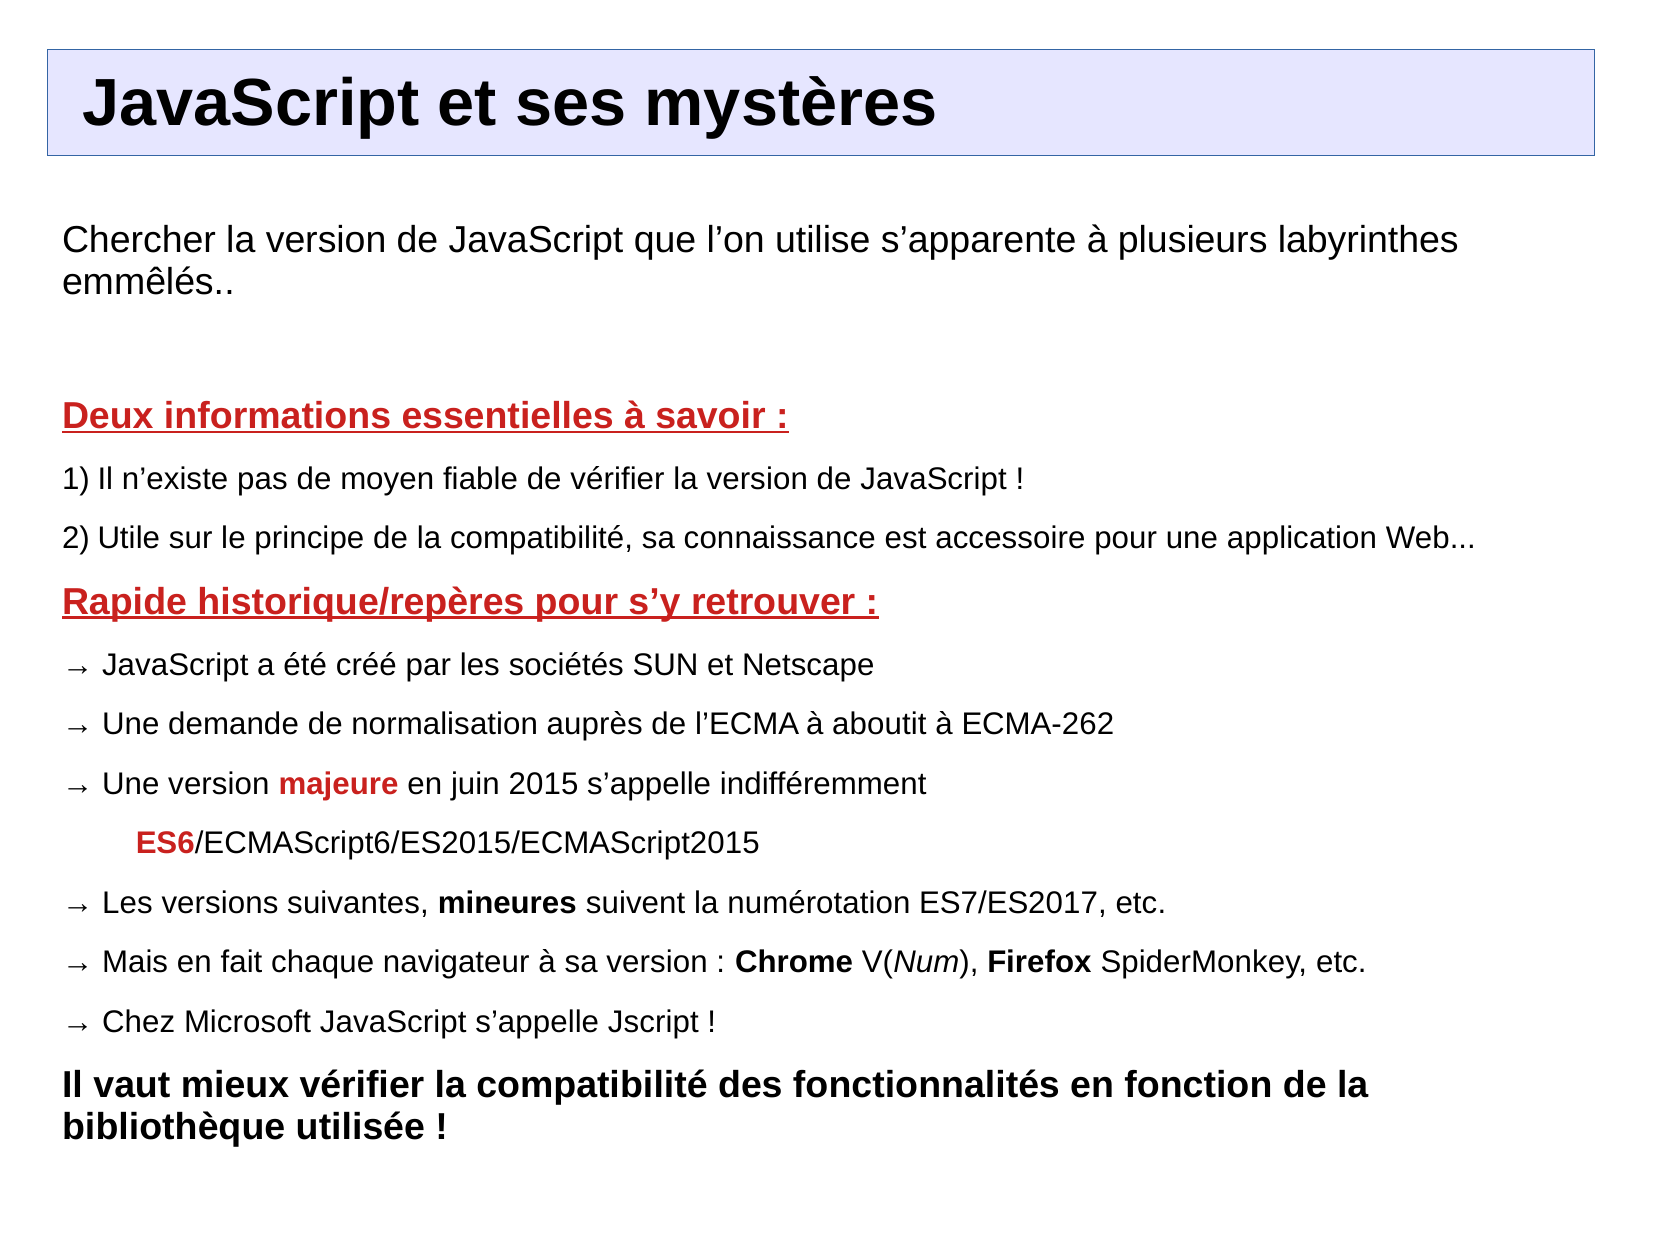

# JavaScript et ses mystères
Chercher la version de JavaScript que l’on utilise s’apparente à plusieurs labyrinthes emmêlés..
Deux informations essentielles à savoir :
Il n’existe pas de moyen fiable de vérifier la version de JavaScript !
Utile sur le principe de la compatibilité, sa connaissance est accessoire pour une application Web...
Rapide historique/repères pour s’y retrouver :
→ JavaScript a été créé par les sociétés SUN et Netscape
→ Une demande de normalisation auprès de l’ECMA à aboutit à ECMA-262
→ Une version majeure en juin 2015 s’appelle indifféremment
	ES6/ECMAScript6/ES2015/ECMAScript2015
→ Les versions suivantes, mineures suivent la numérotation ES7/ES2017, etc.
→ Mais en fait chaque navigateur à sa version : Chrome V(Num), Firefox SpiderMonkey, etc.
→ Chez Microsoft JavaScript s’appelle Jscript !
Il vaut mieux vérifier la compatibilité des fonctionnalités en fonction de la bibliothèque utilisée !